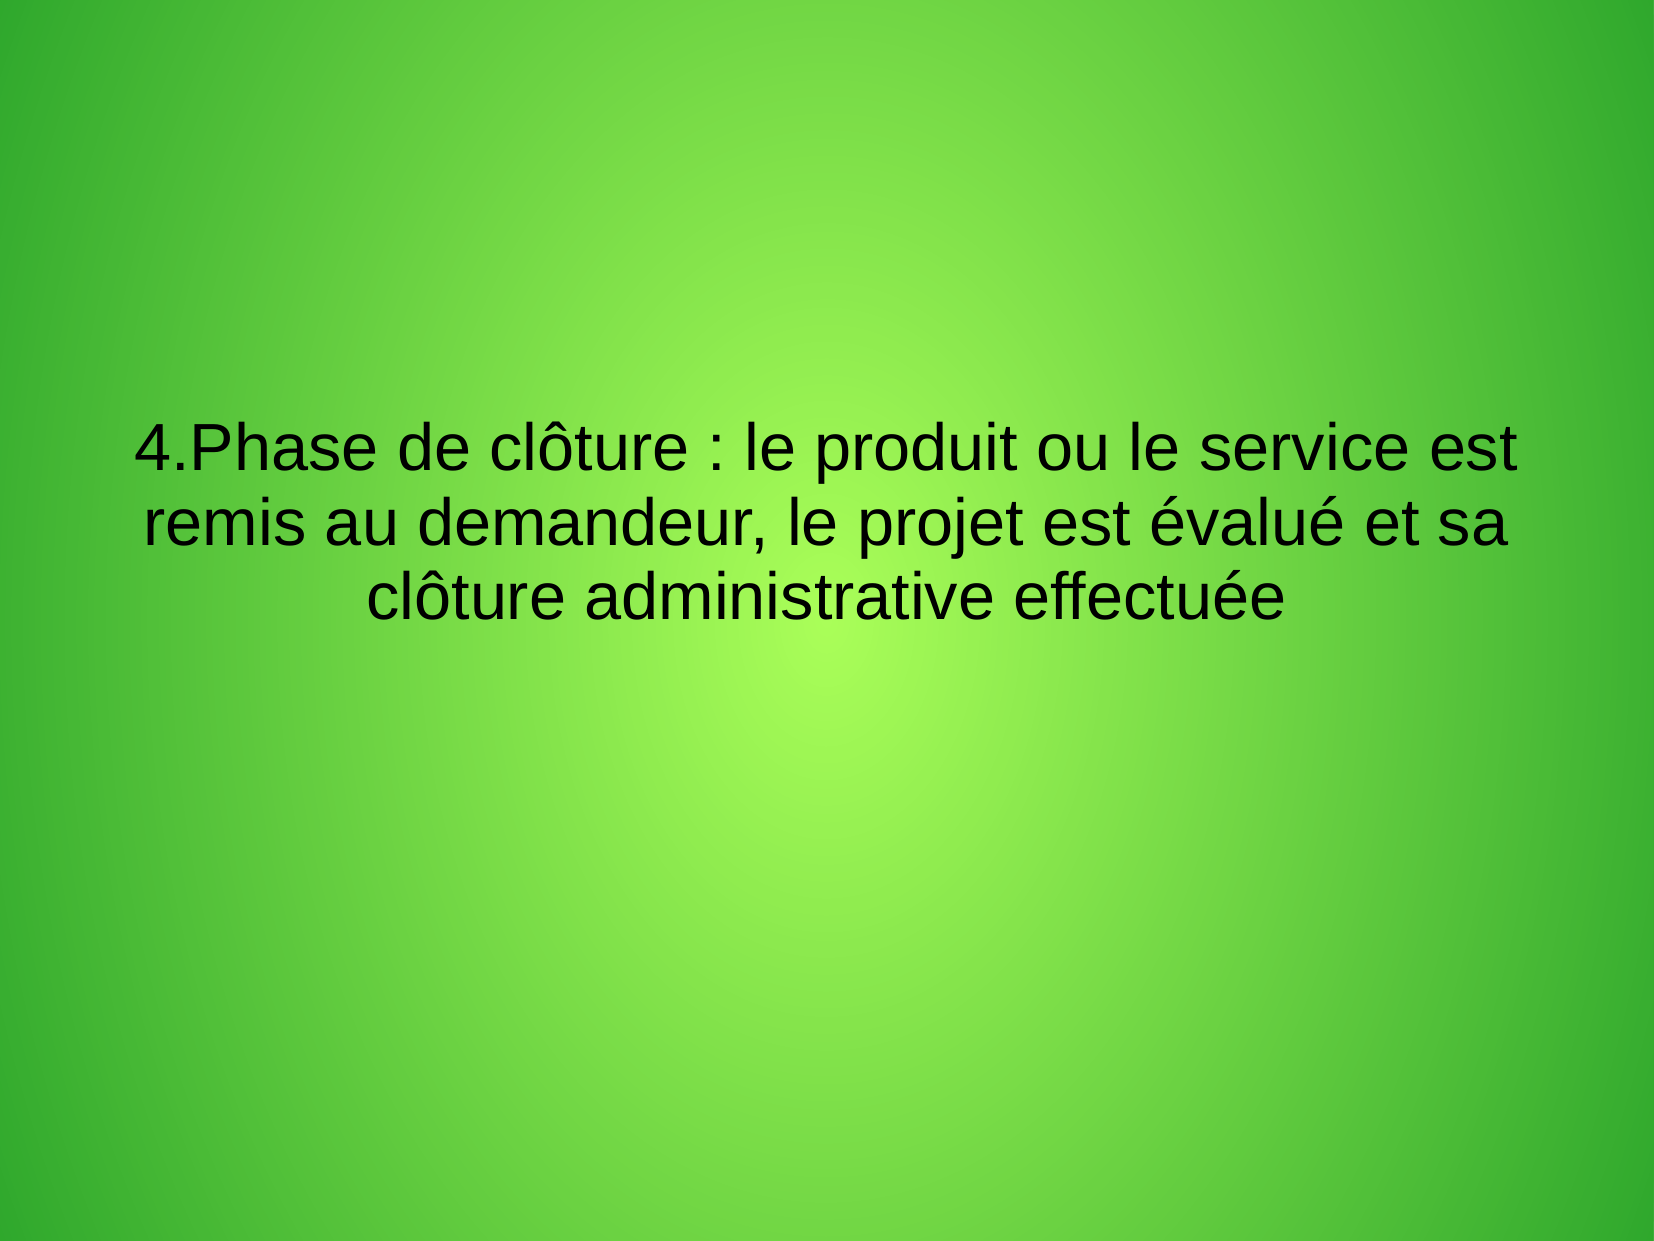

# 4.Phase de clôture : le produit ou le service est remis au demandeur, le projet est évalué et sa clôture administrative effectuée